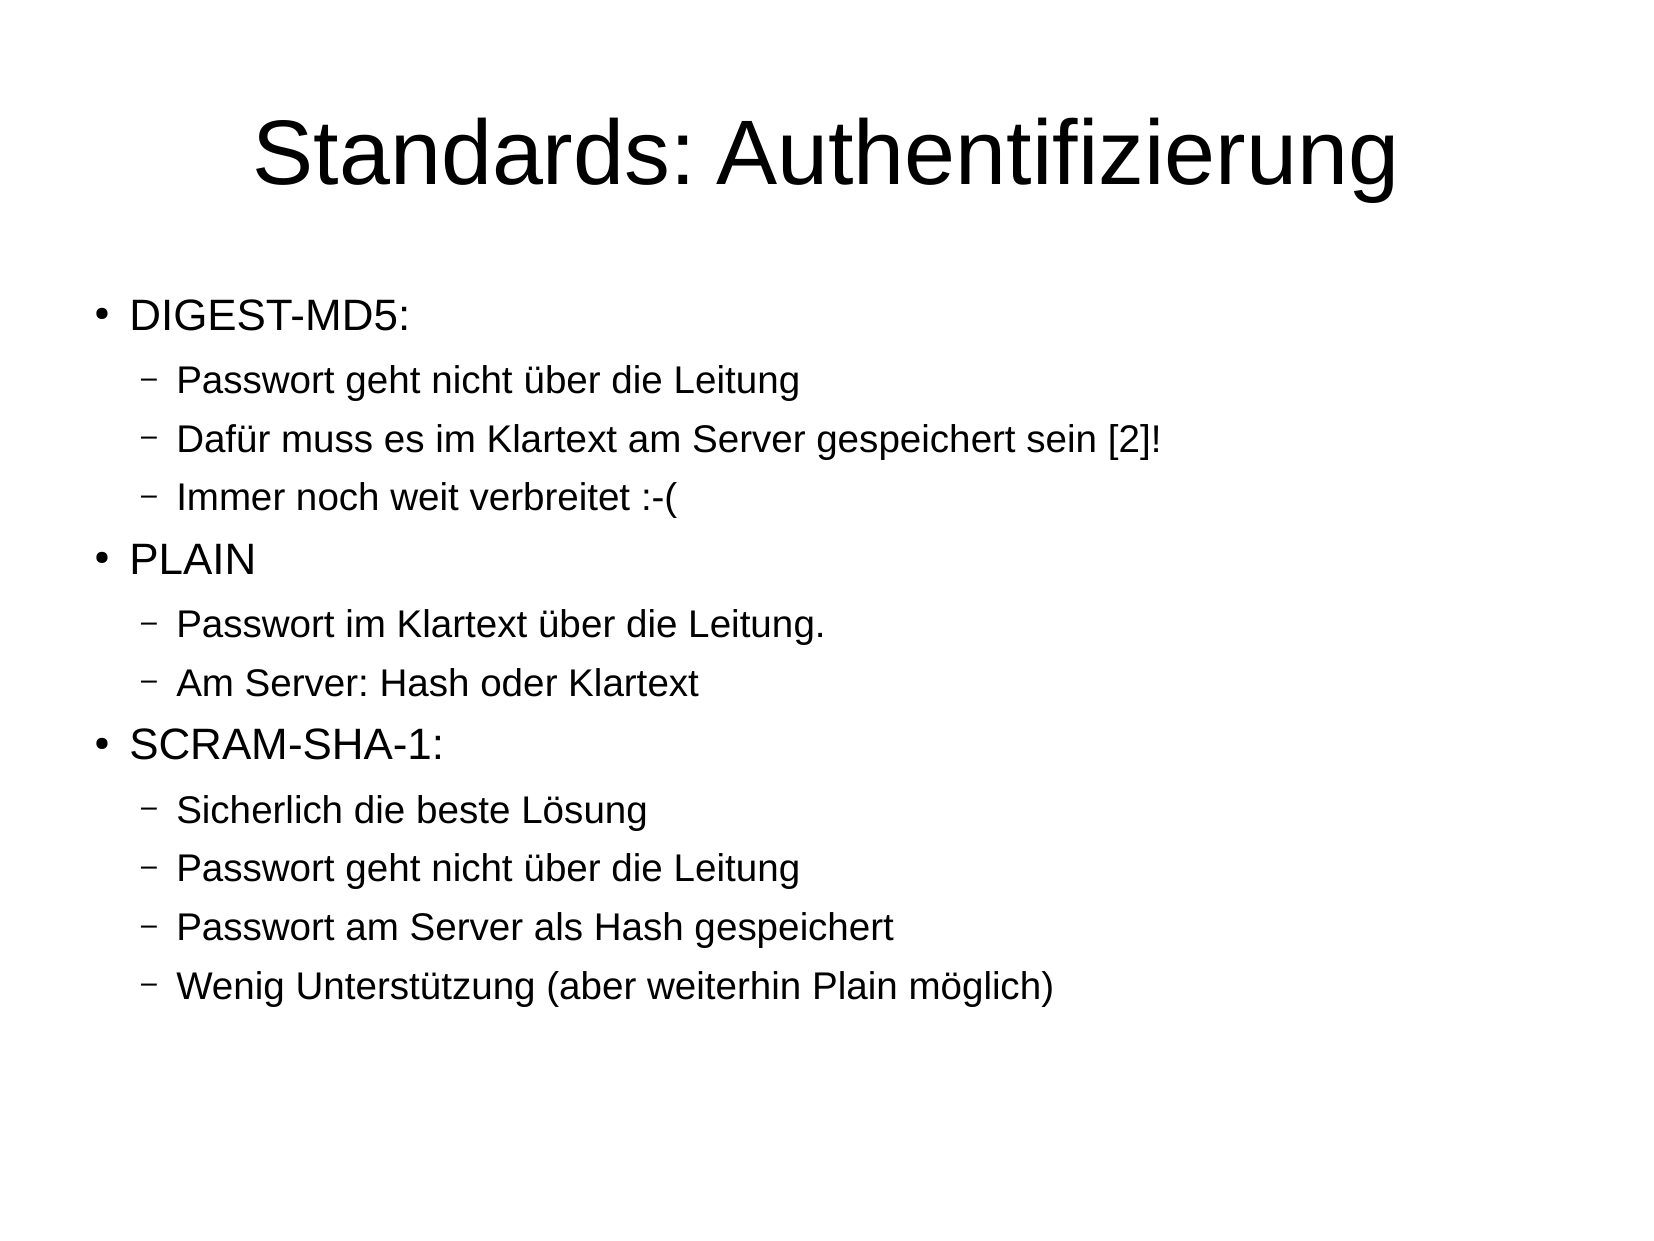

# Standards: Authentifizierung
DIGEST-MD5:
Passwort geht nicht über die Leitung
Dafür muss es im Klartext am Server gespeichert sein [2]!
Immer noch weit verbreitet :-(
PLAIN
Passwort im Klartext über die Leitung.
Am Server: Hash oder Klartext
SCRAM-SHA-1:
Sicherlich die beste Lösung
Passwort geht nicht über die Leitung
Passwort am Server als Hash gespeichert
Wenig Unterstützung (aber weiterhin Plain möglich)